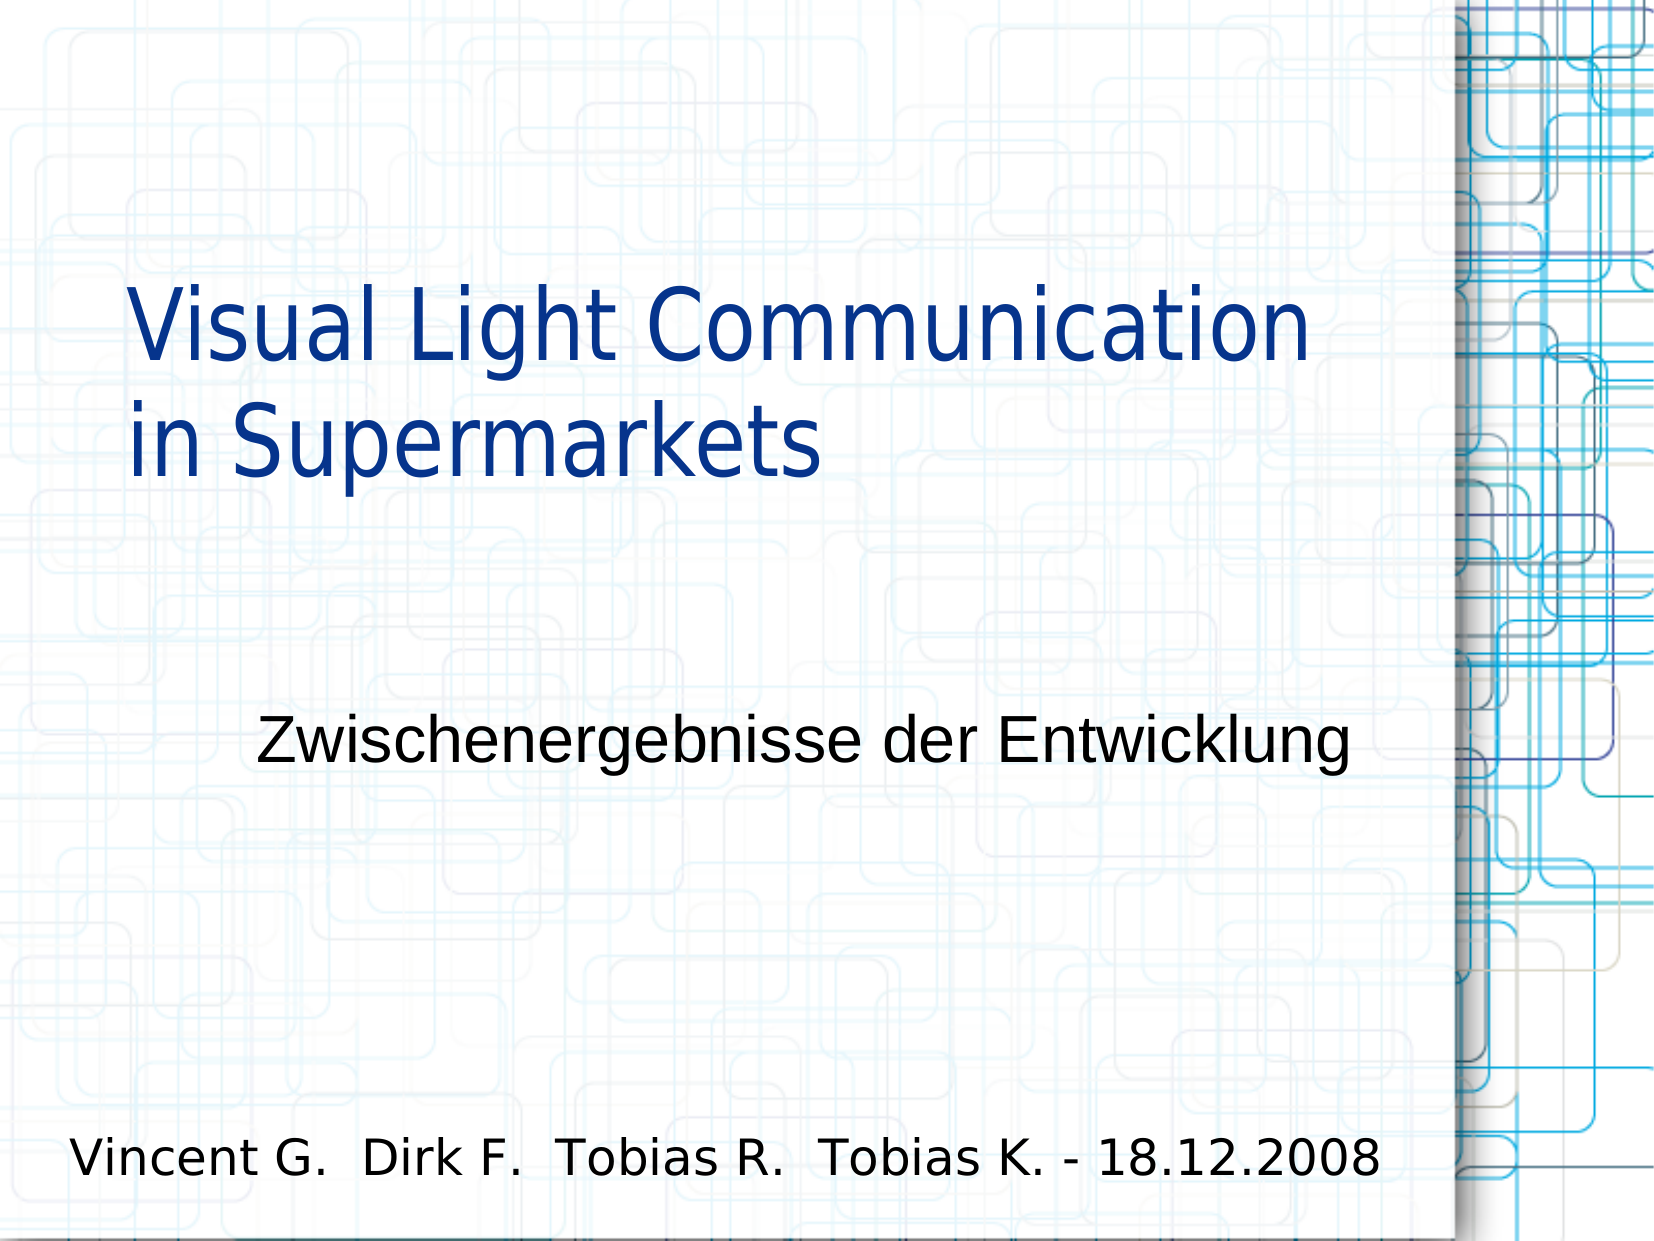

Visual Light Communication
in Supermarkets
# Zwischenergebnisse der Entwicklung
Vincent G. Dirk F. Tobias R. Tobias K. - 18.12.2008